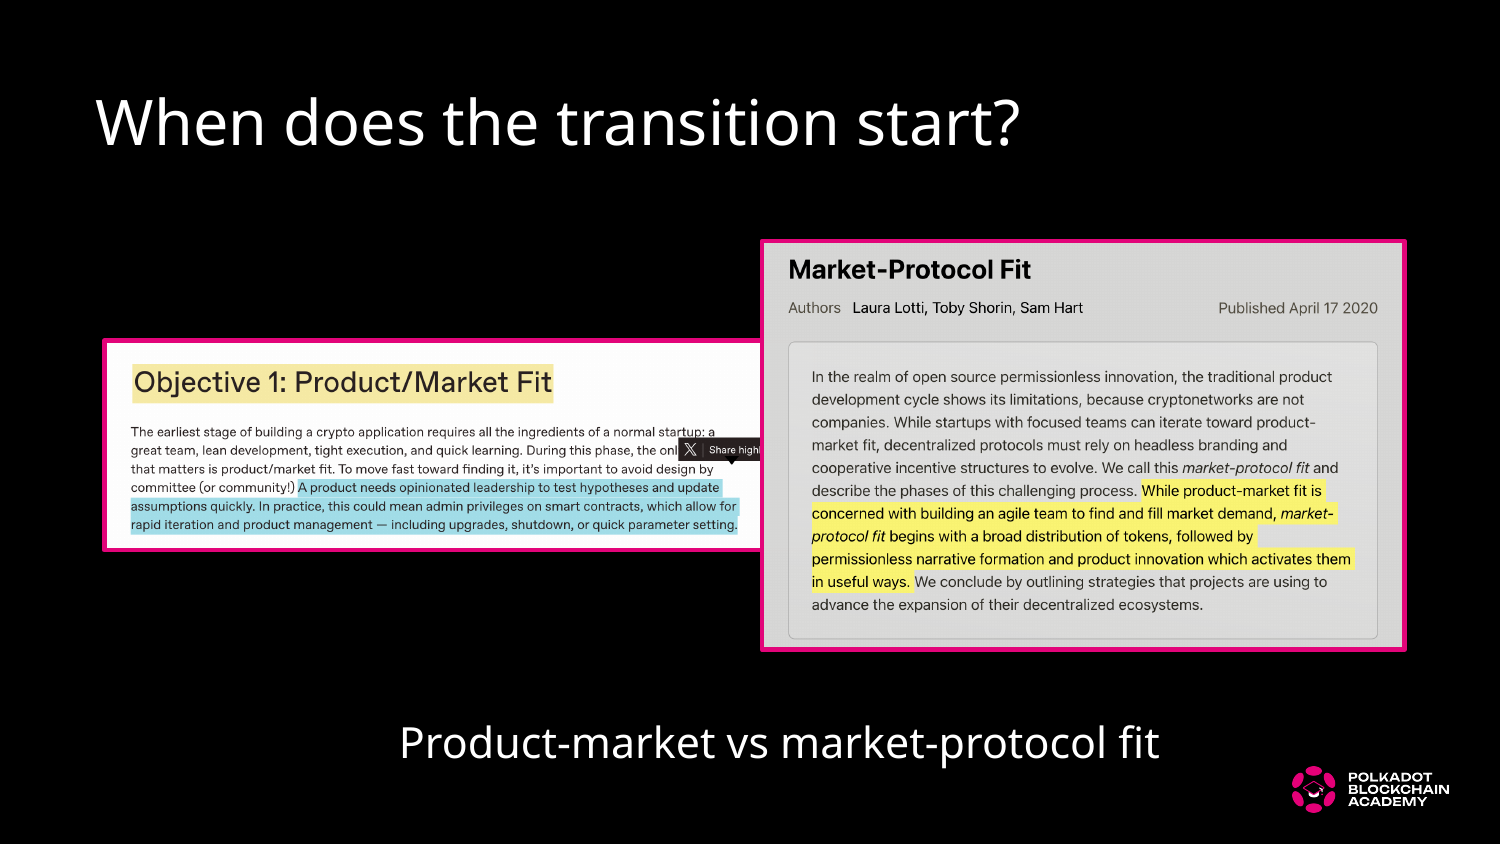

# When does the transition start?
Product-market vs market-protocol fit